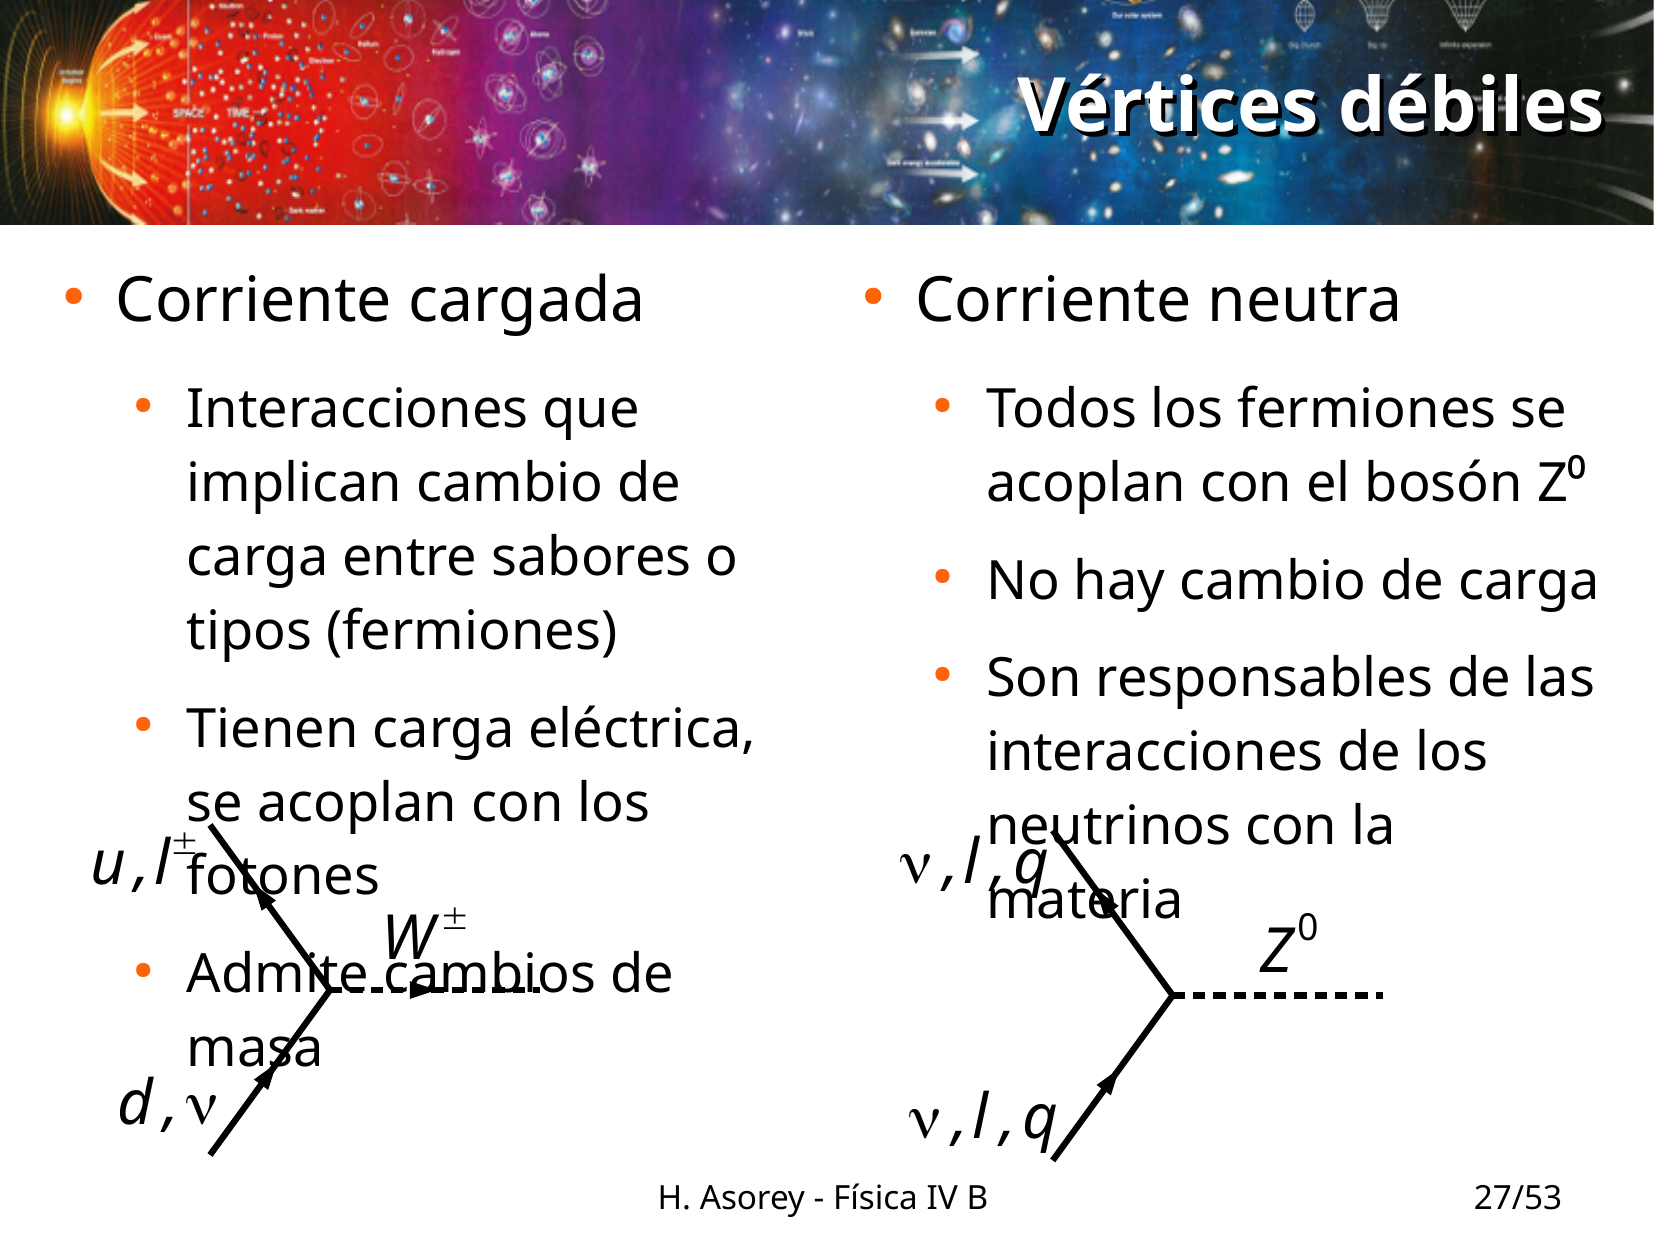

# Vértices débiles
Corriente cargada
Interacciones que implican cambio de carga entre sabores o tipos (fermiones)
Tienen carga eléctrica, se acoplan con los fotones
Admite cambios de masa
Corriente neutra
Todos los fermiones se acoplan con el bosón Z⁰
No hay cambio de carga
Son responsables de las interacciones de los neutrinos con la materia
H. Asorey - Física IV B
27